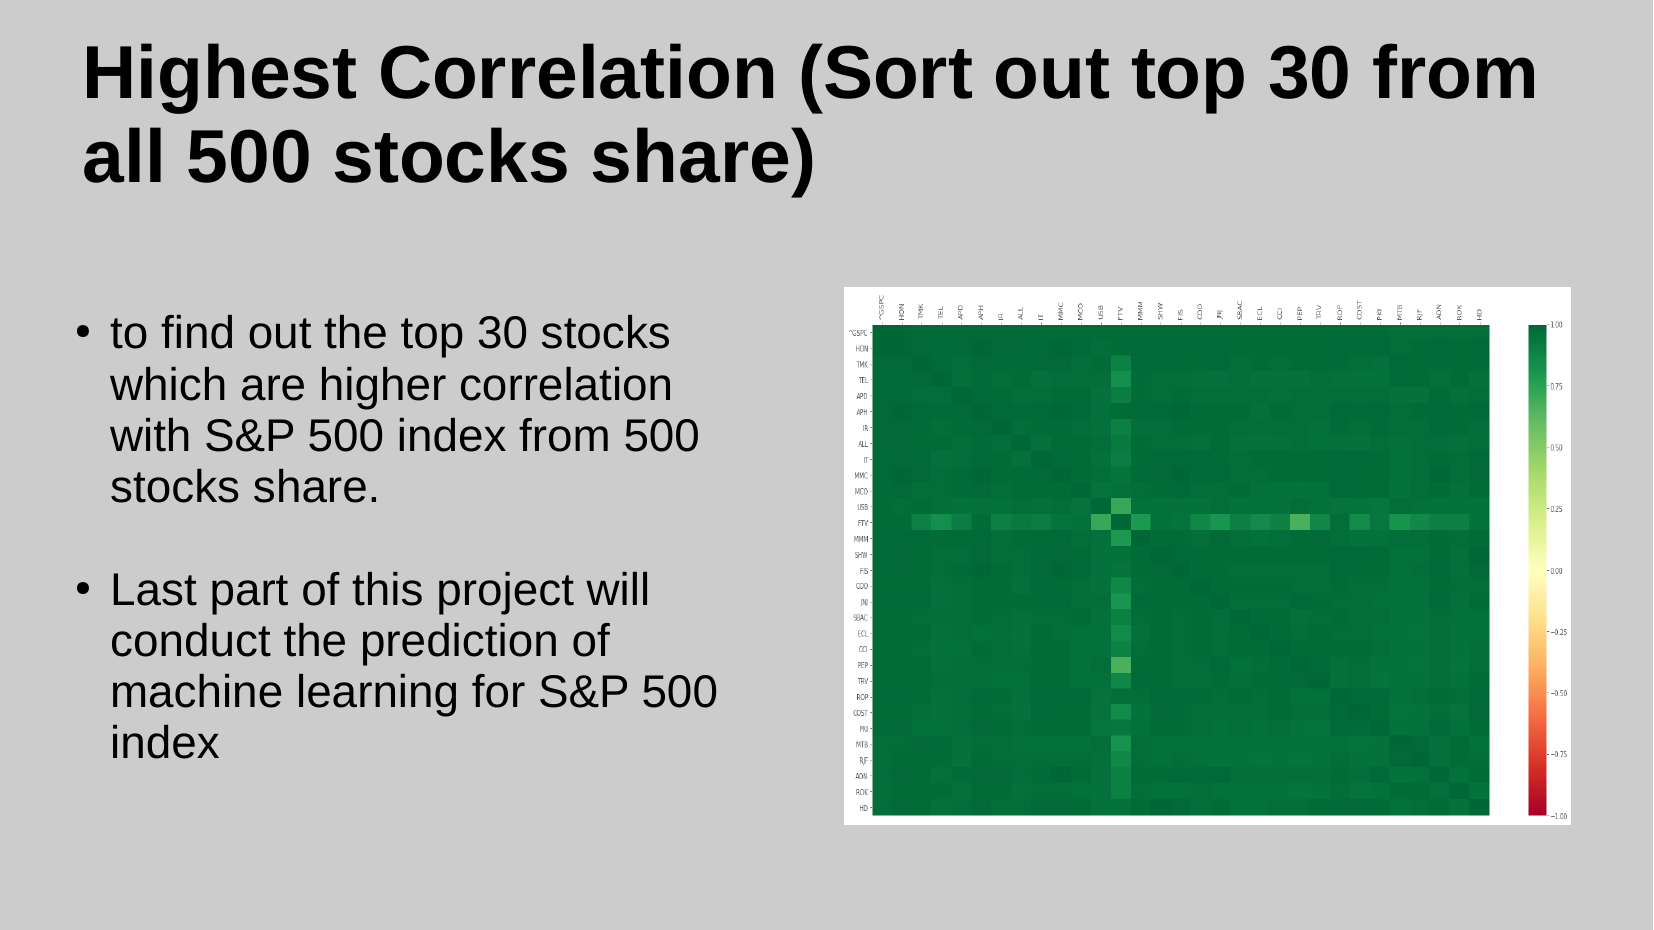

# Highest Correlation (Sort out top 30 from all 500 stocks share)
to find out the top 30 stocks which are higher correlation with S&P 500 index from 500 stocks share.
Last part of this project will conduct the prediction of machine learning for S&P 500 index